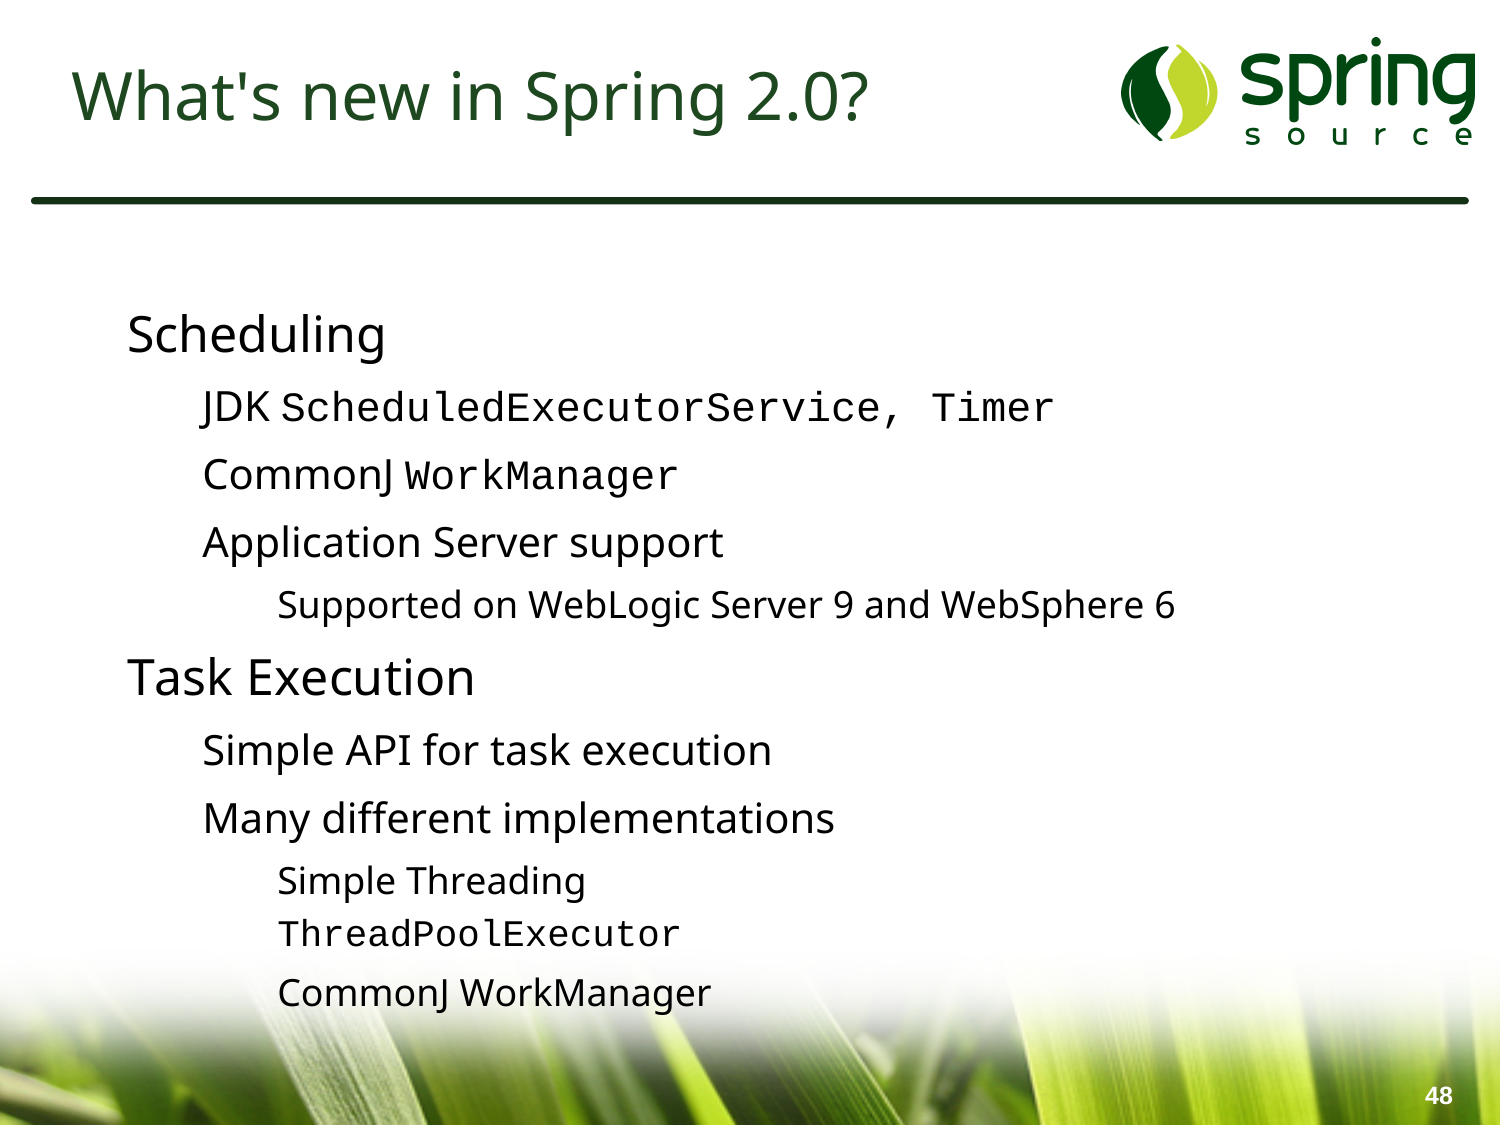

# What's new in Spring 2.0?
Scheduling
JDK ScheduledExecutorService, Timer
CommonJ WorkManager
Application Server support
Supported on WebLogic Server 9 and WebSphere 6
Task Execution
Simple API for task execution
Many different implementations
Simple Threading
ThreadPoolExecutor
CommonJ WorkManager